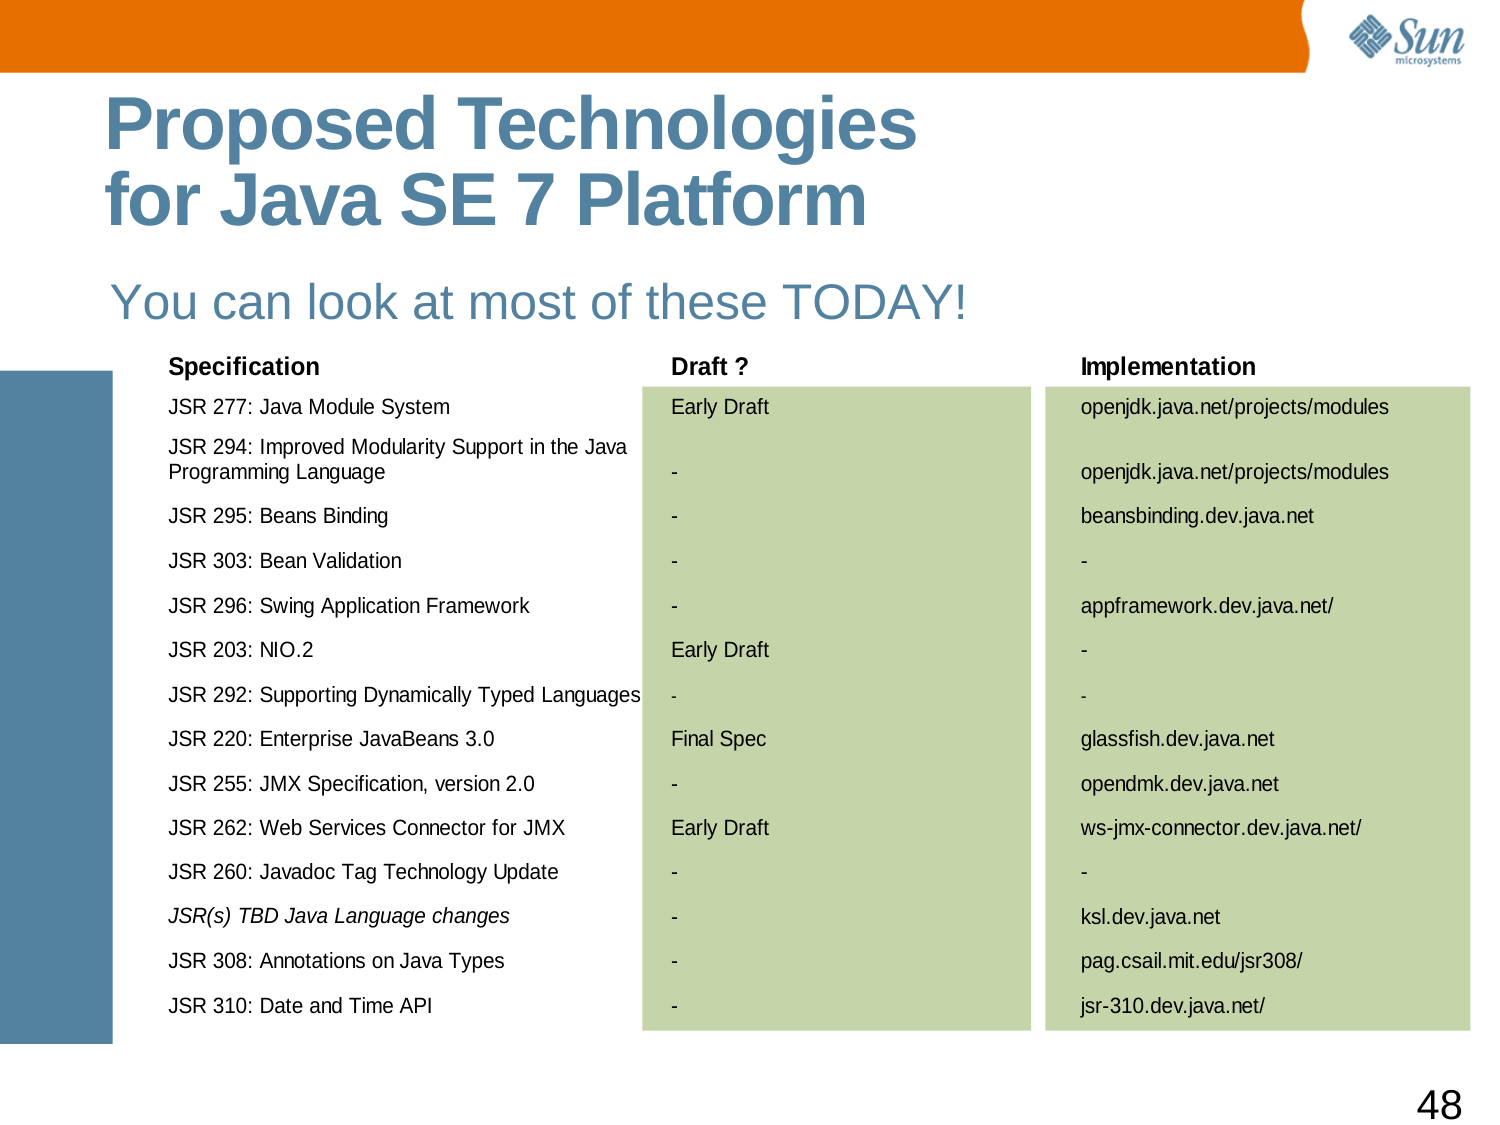

# Proposed Technologies for Java SE 7 Platform
You can look at most of these TODAY!
Source: Please add the source of your data here